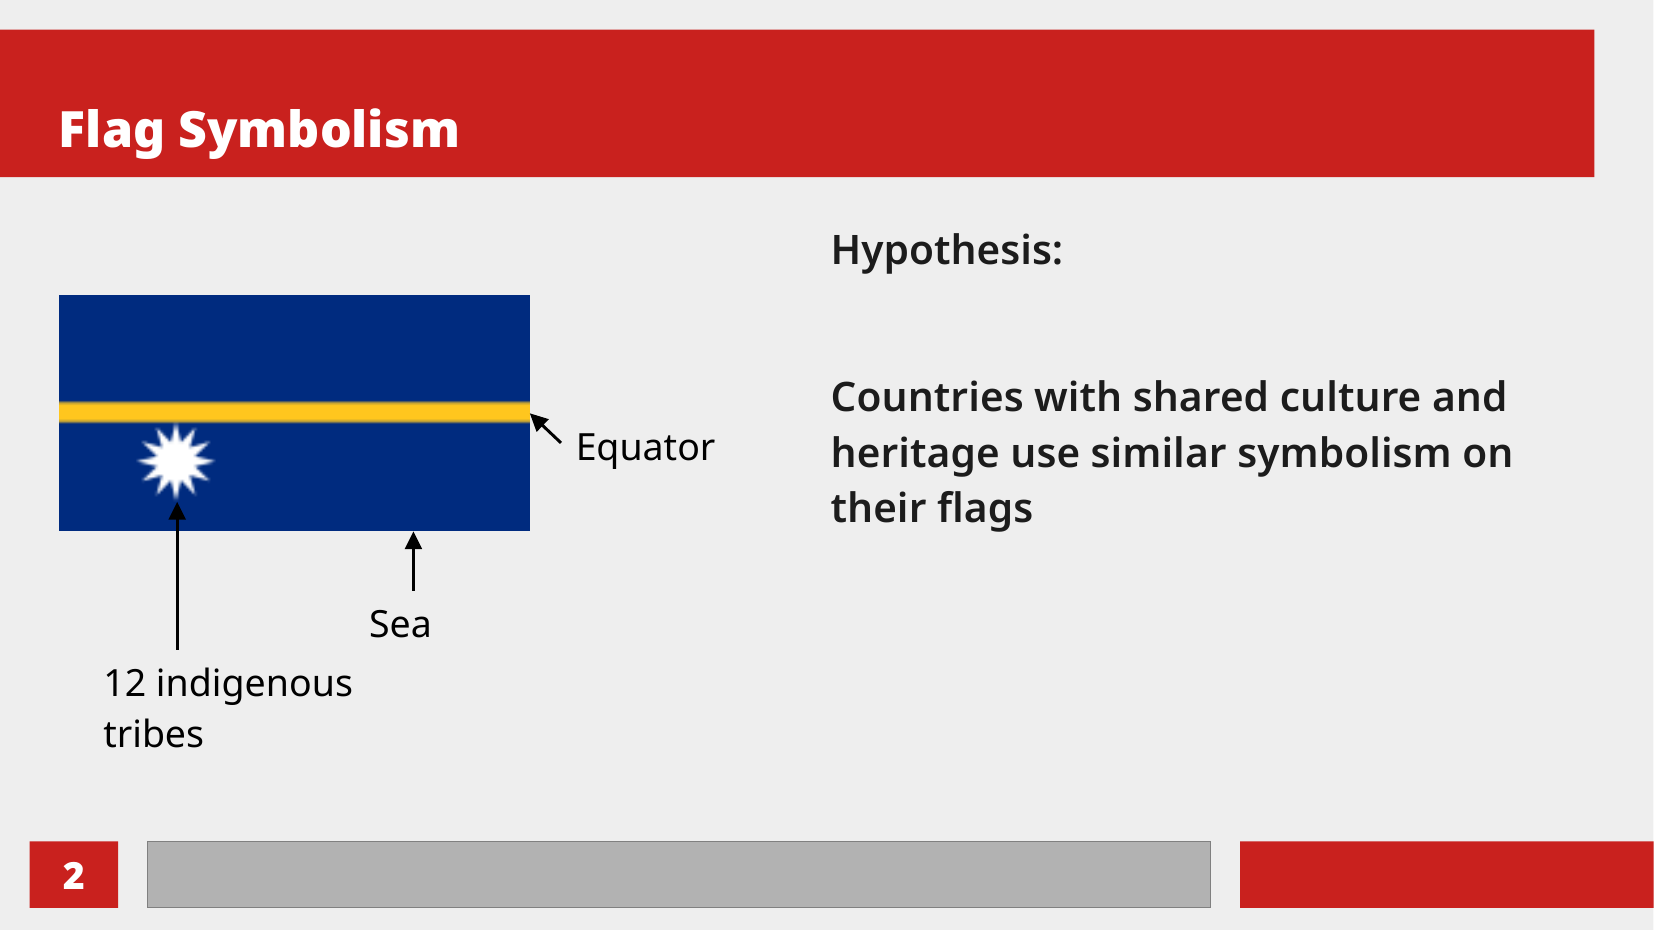

# Flag Symbolism
Hypothesis:
Countries with shared culture and heritage use similar symbolism on their flags
Equator
Sea
12 indigenous
tribes
2